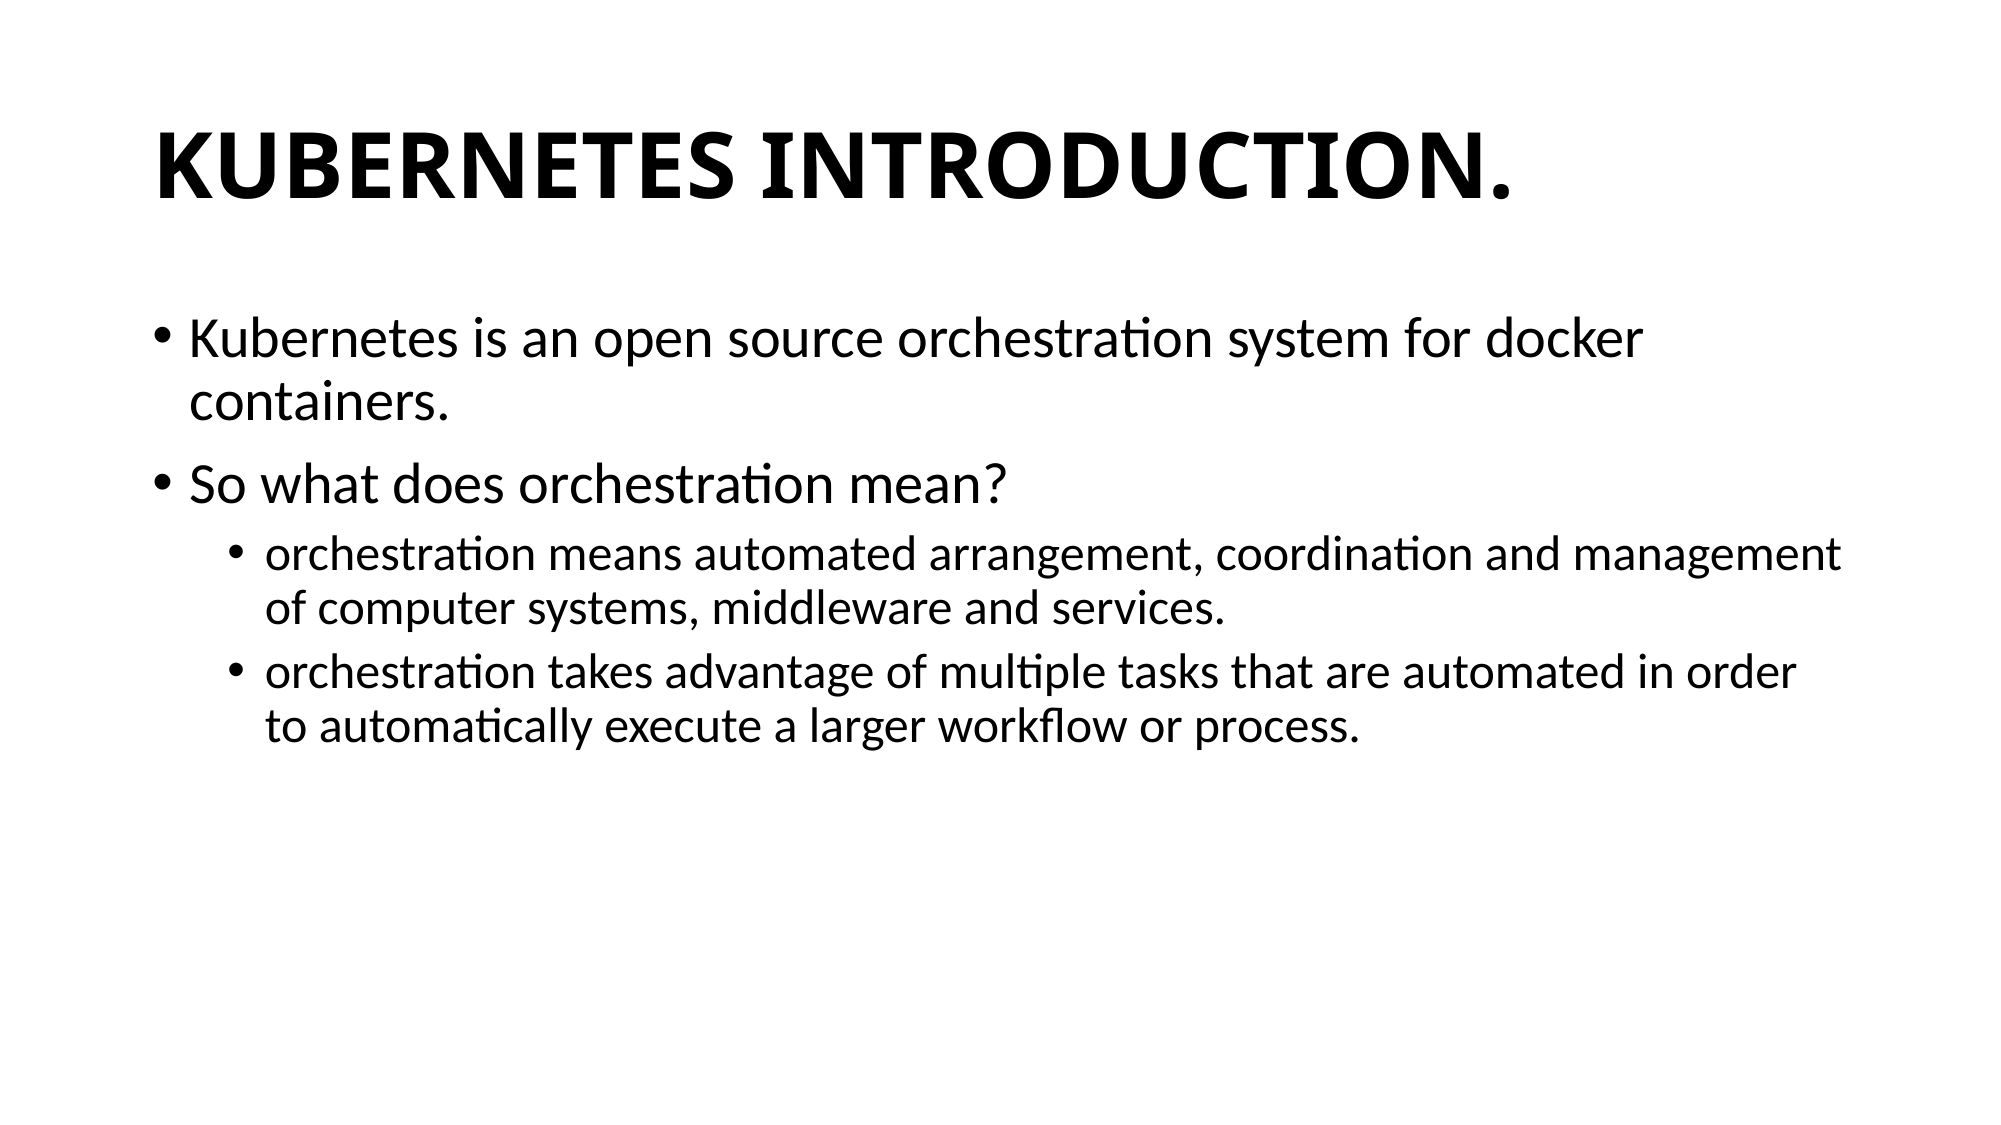

# KUBERNETES INTRODUCTION.
Kubernetes is an open source orchestration system for docker containers.
So what does orchestration mean?
orchestration means automated arrangement, coordination and management of computer systems, middleware and services.
orchestration takes advantage of multiple tasks that are automated in order to automatically execute a larger workflow or process.